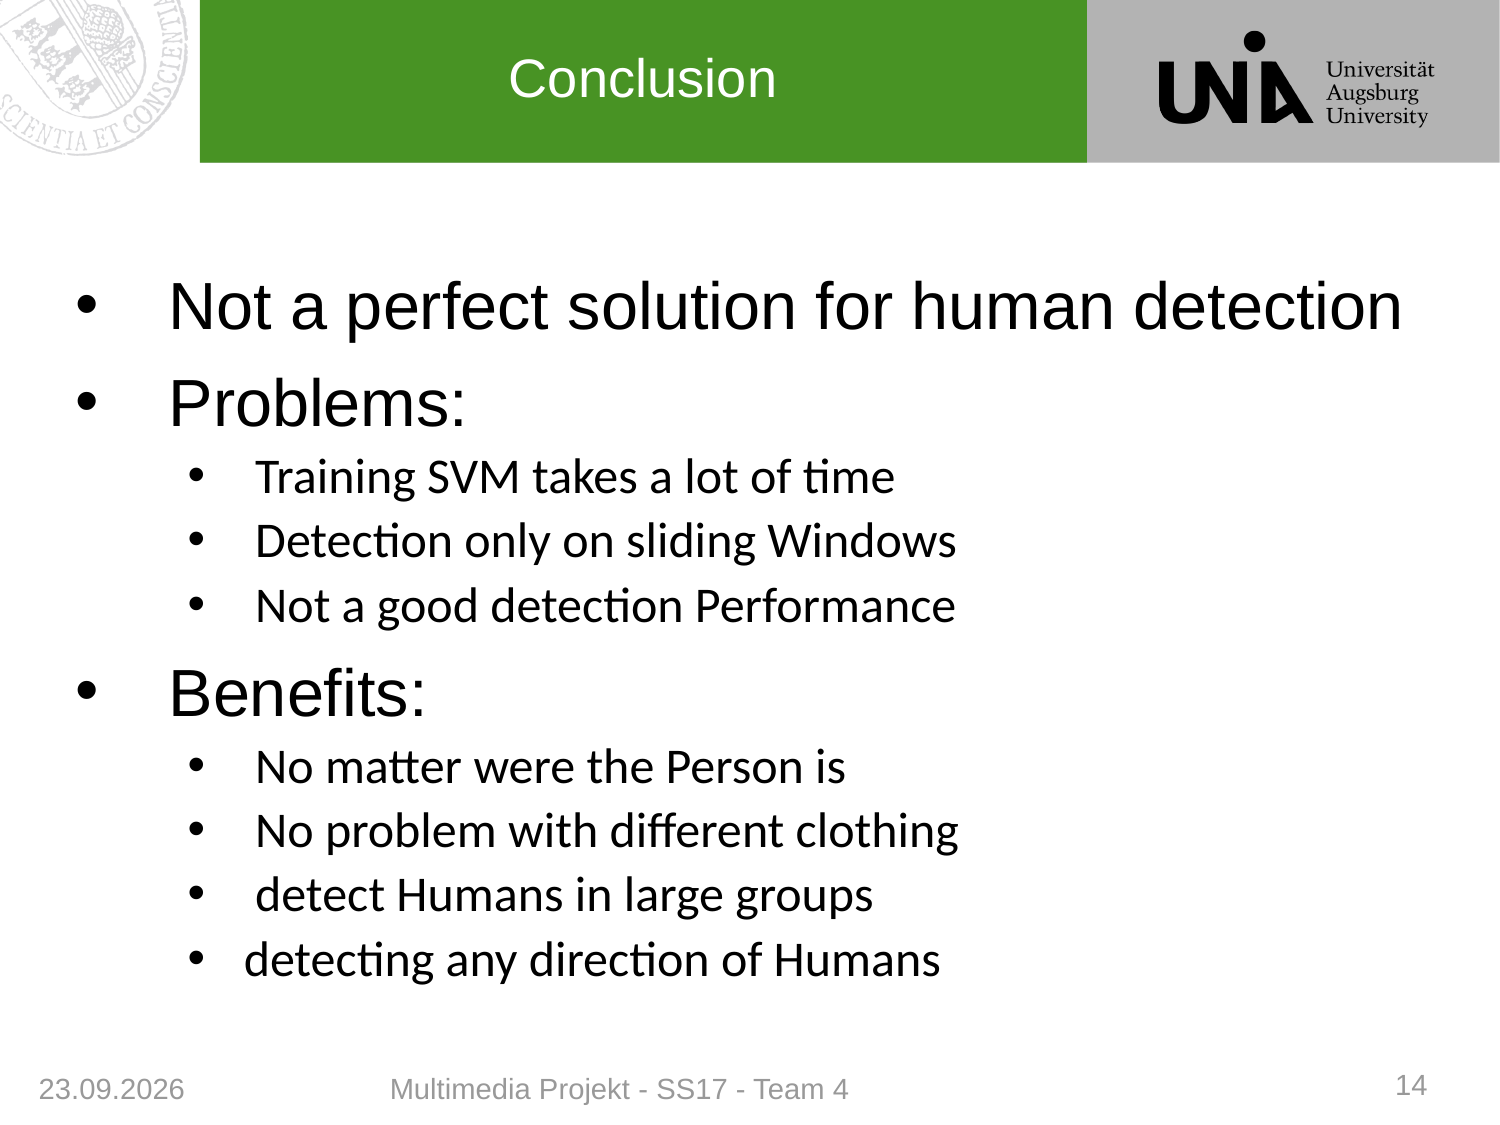

# Conclusion
 Not a perfect solution for human detection
 Problems:
 Training SVM takes a lot of time
 Detection only on sliding Windows
 Not a good detection Performance
 Benefits:
 No matter were the Person is
 No problem with different clothing
 detect Humans in large groups
detecting any direction of Humans
Multimedia Projekt - SS17 - Team 4